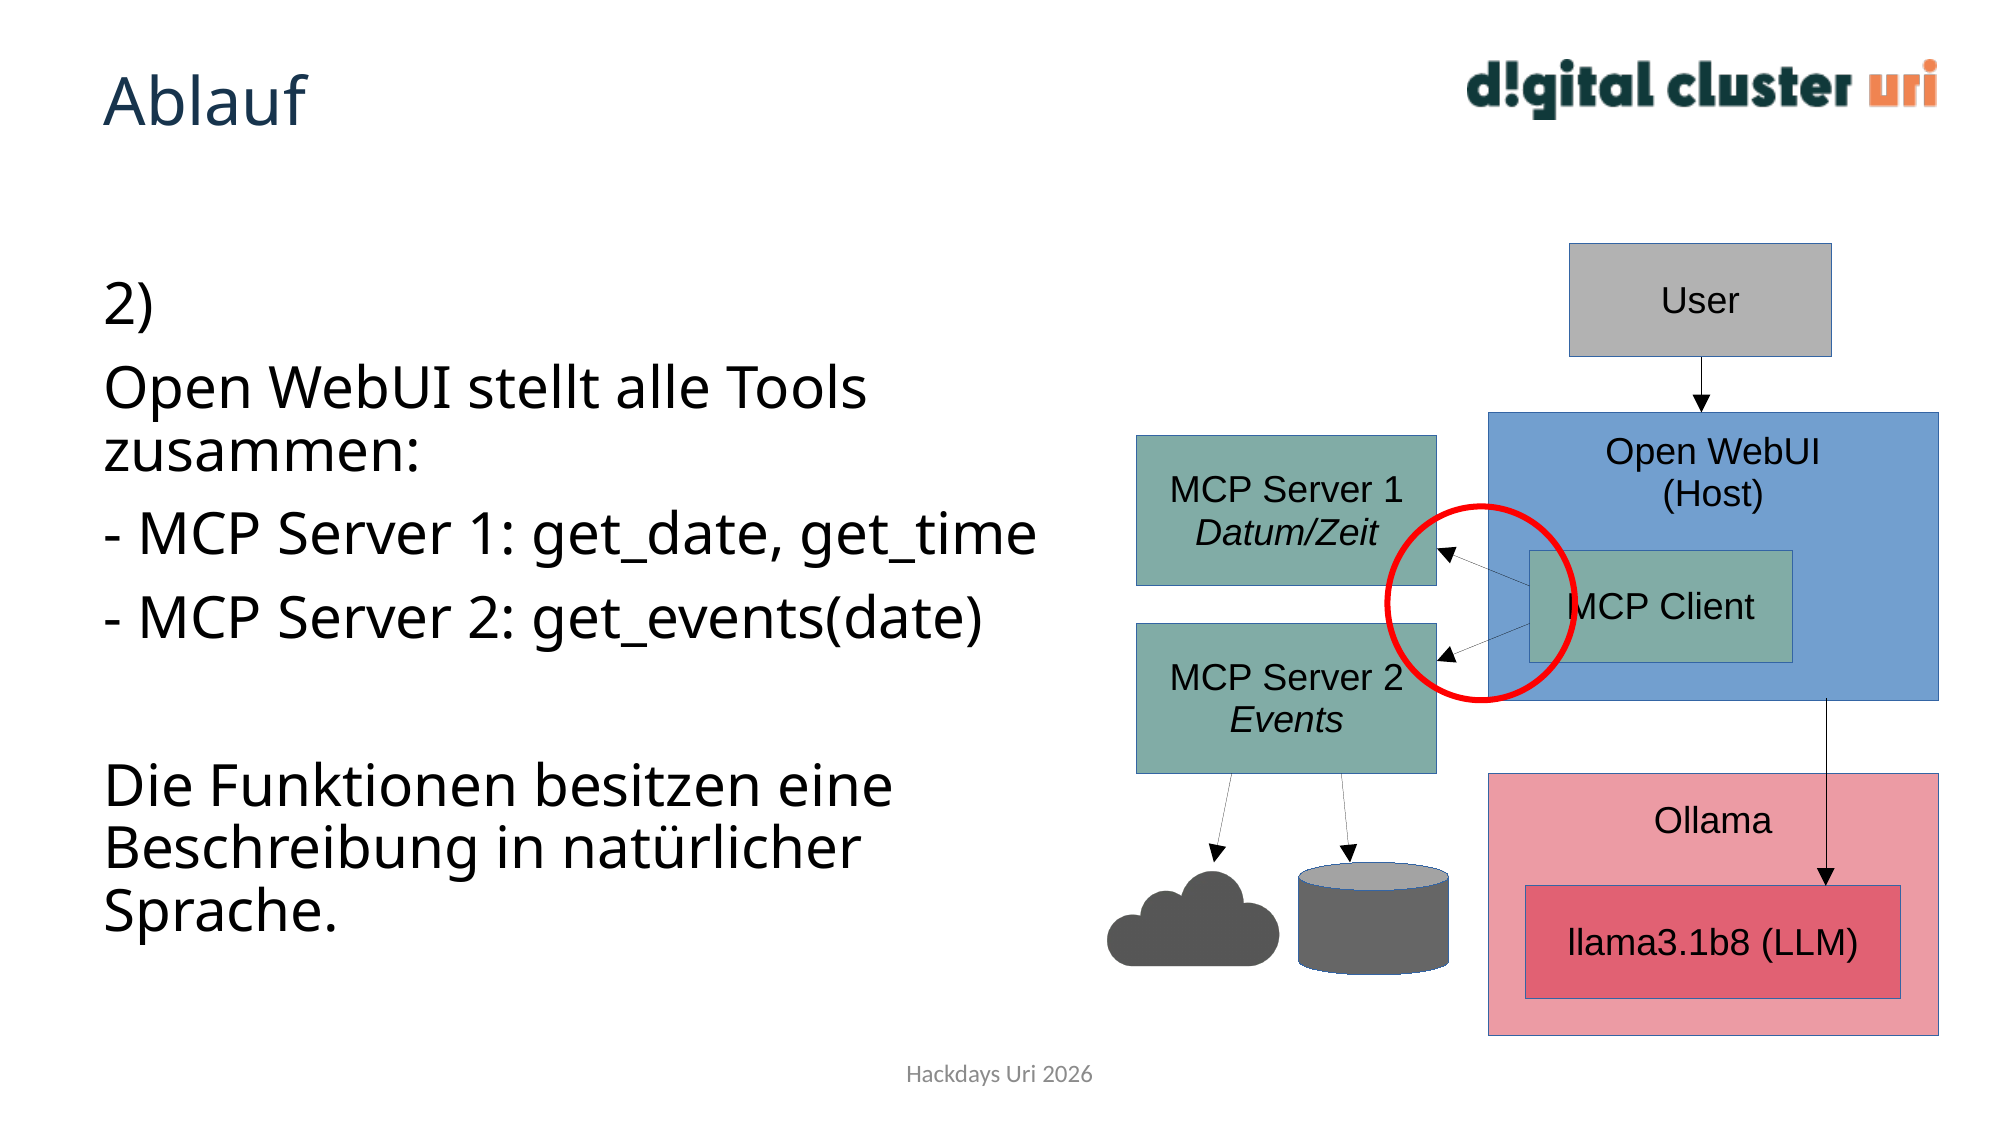

# Ablauf
User
Open WebUI
(Host)
MCP Server 1
Datum/Zeit
MCP Client
MCP Server 2
Events
Ollama
llama3.1b8 (LLM)
2)
Open WebUI stellt alle Tools zusammen:
- MCP Server 1: get_date, get_time
- MCP Server 2: get_events(date)
Die Funktionen besitzen eine Beschreibung in natürlicher Sprache.
Hackdays Uri 2026